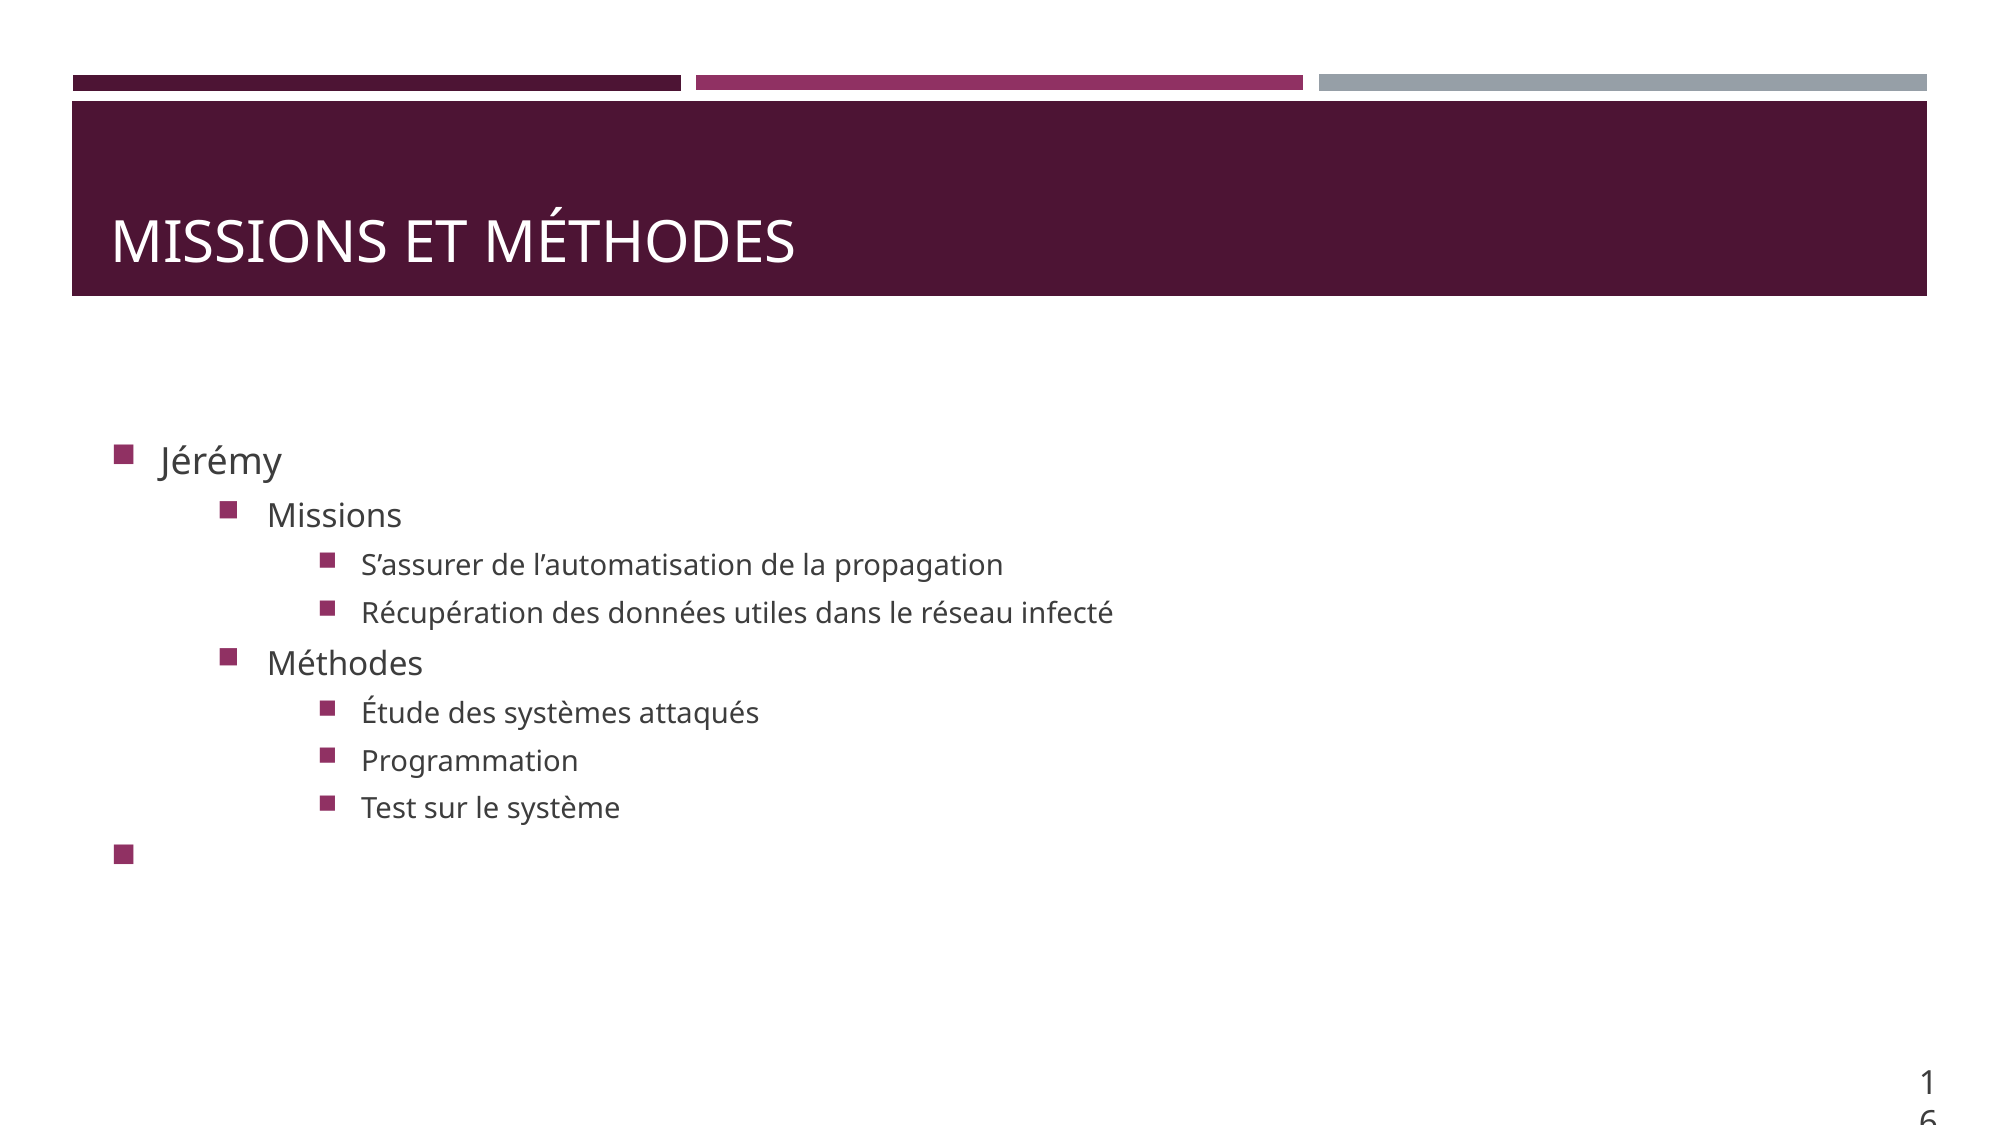

# Missions et méthodes
Jérémy
Missions
S’assurer de l’automatisation de la propagation
Récupération des données utiles dans le réseau infecté
Méthodes
Étude des systèmes attaqués
Programmation
Test sur le système
16